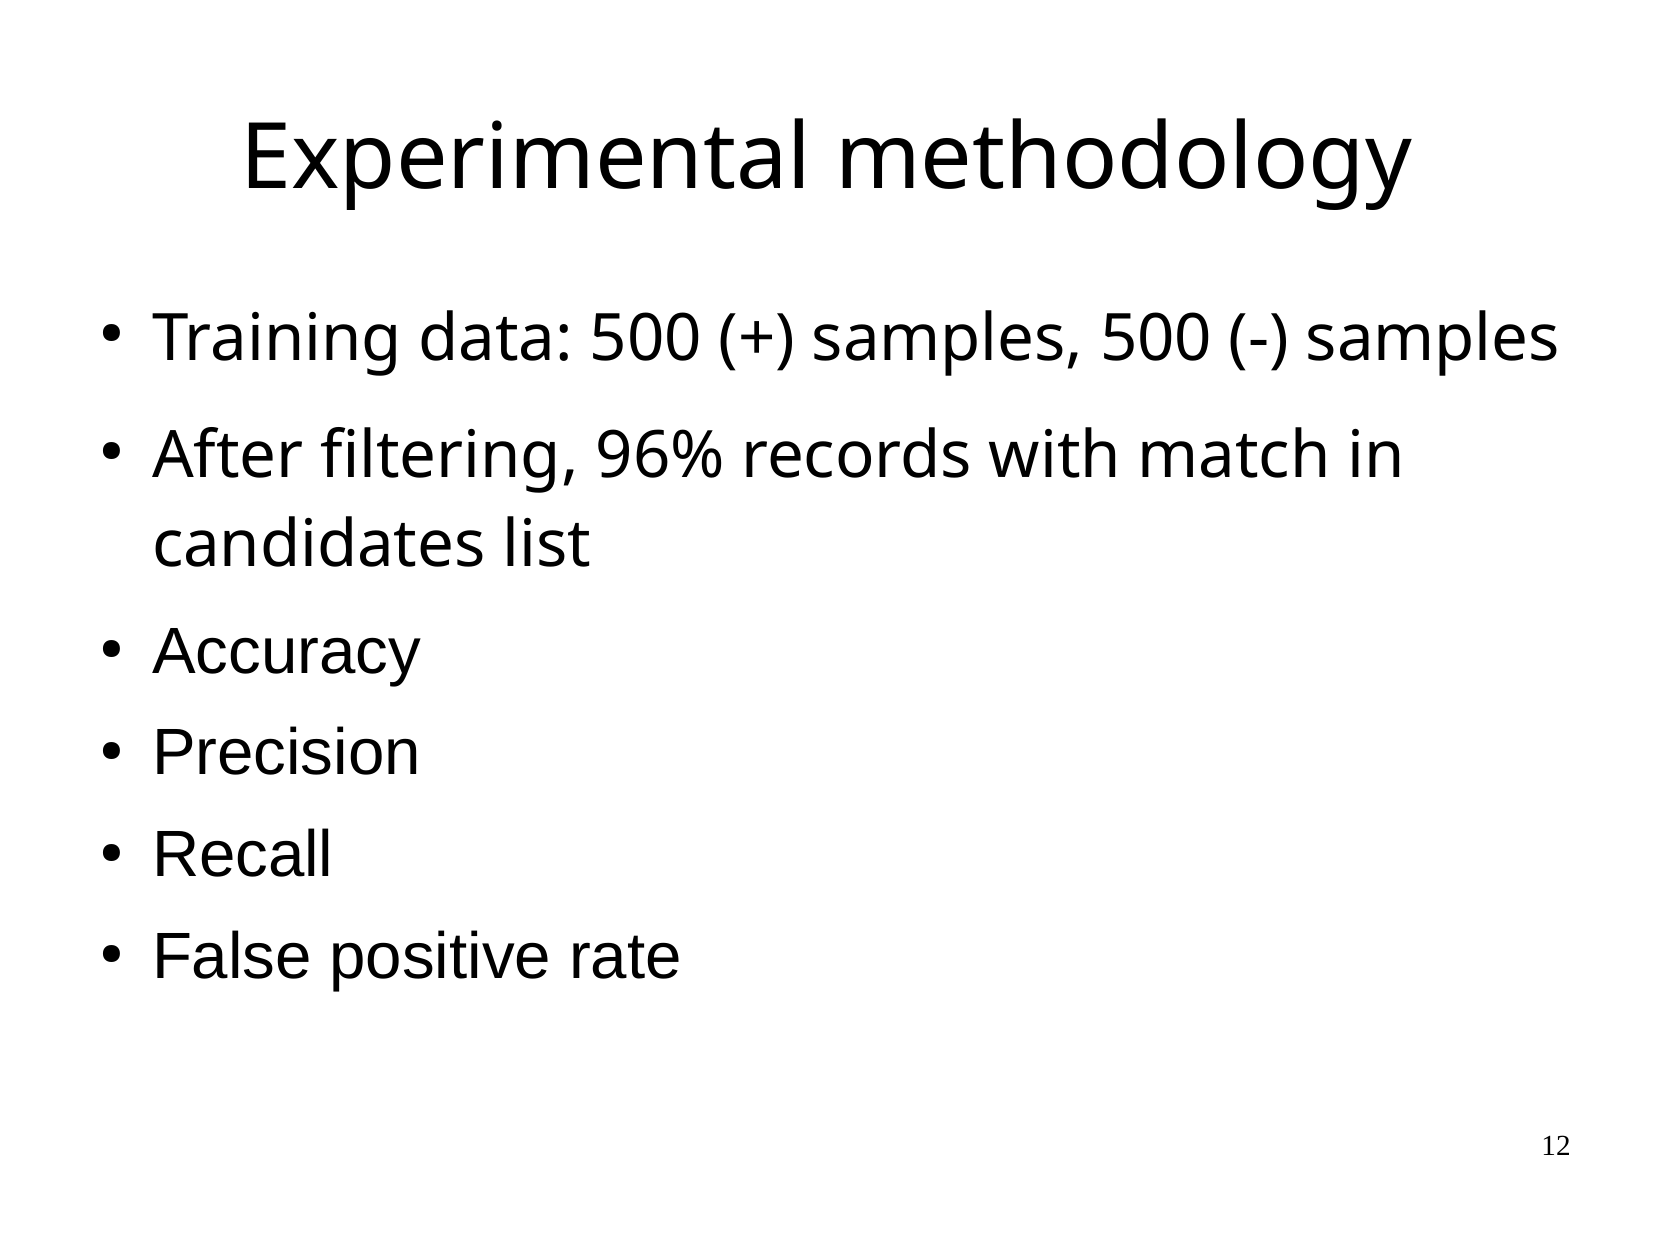

# Experimental methodology
Training data: 500 (+) samples, 500 (-) samples
After filtering, 96% records with match in candidates list
Accuracy
Precision
Recall
False positive rate
12